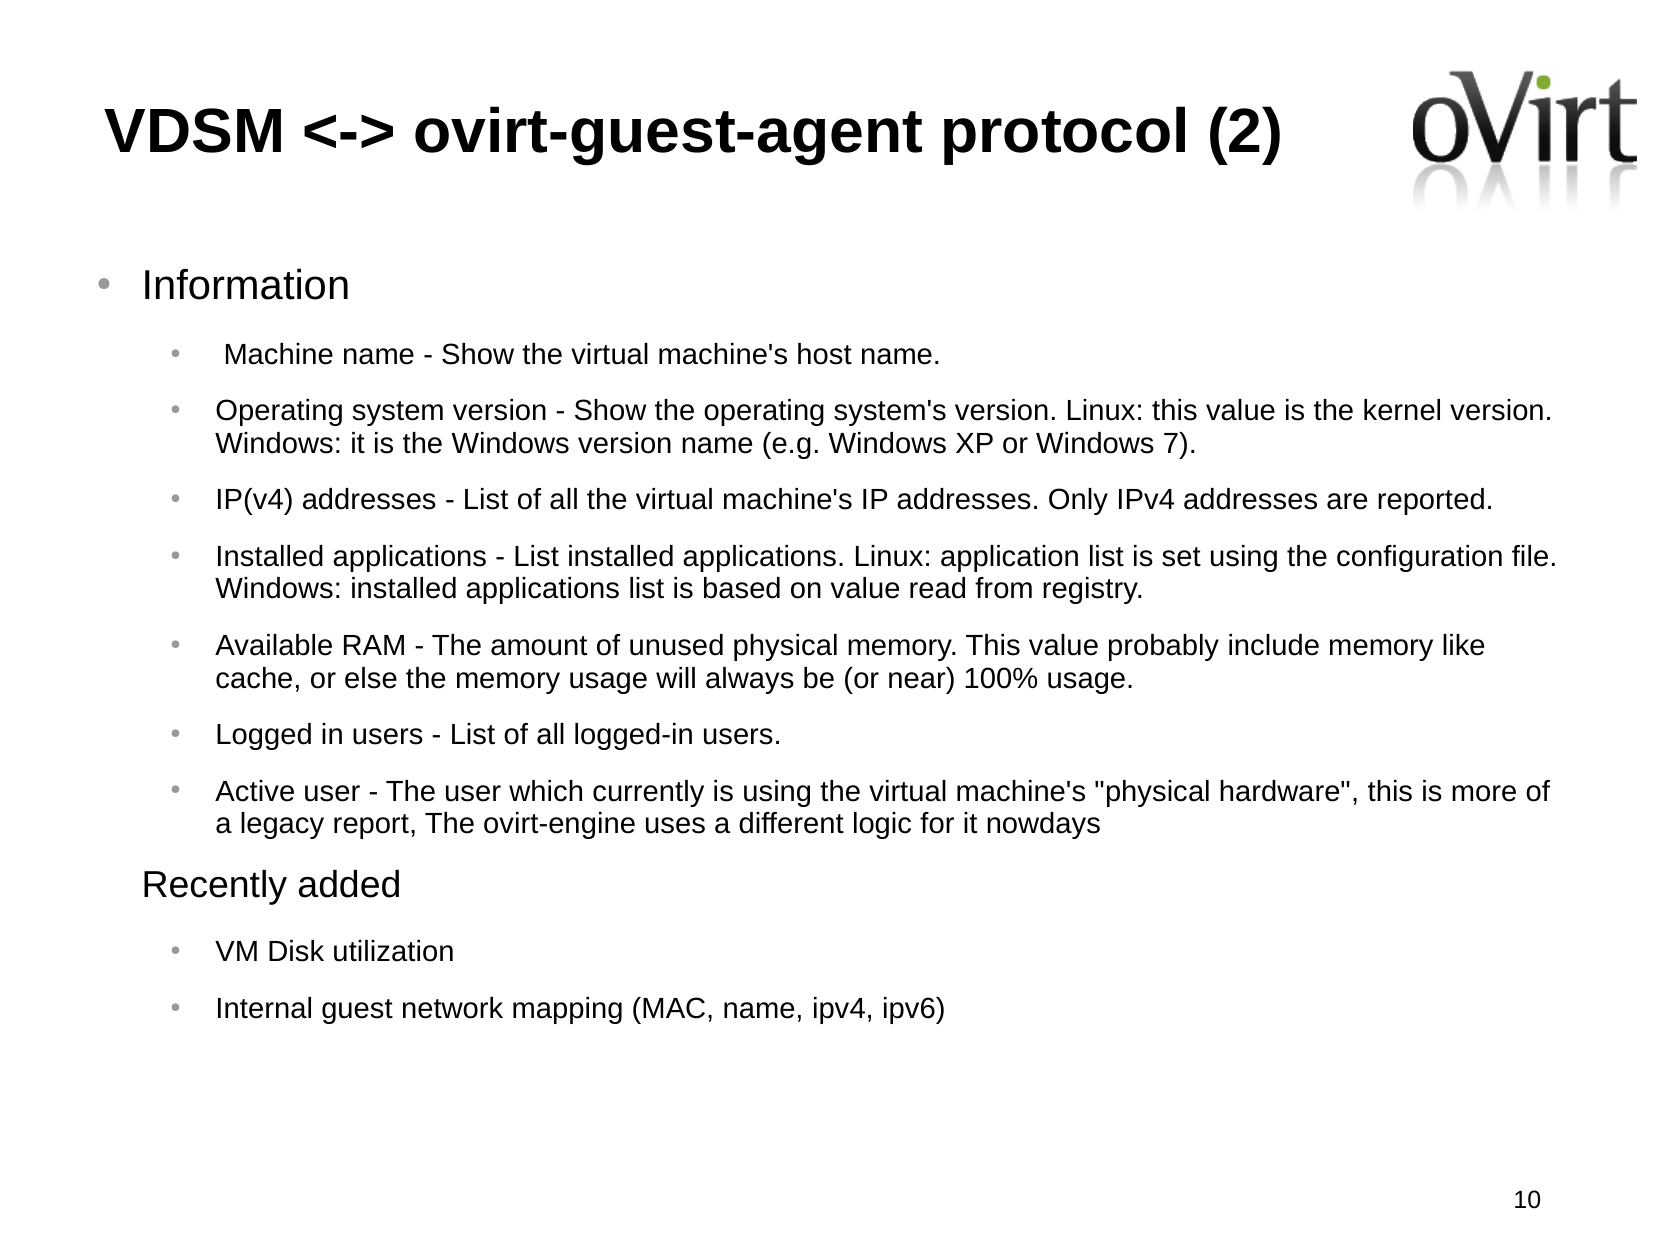

# VDSM <-> ovirt-guest-agent protocol (2)
Information
 Machine name - Show the virtual machine's host name.
Operating system version - Show the operating system's version. Linux: this value is the kernel version. Windows: it is the Windows version name (e.g. Windows XP or Windows 7).
IP(v4) addresses - List of all the virtual machine's IP addresses. Only IPv4 addresses are reported.
Installed applications - List installed applications. Linux: application list is set using the configuration file. Windows: installed applications list is based on value read from registry.
Available RAM - The amount of unused physical memory. This value probably include memory like cache, or else the memory usage will always be (or near) 100% usage.
Logged in users - List of all logged-in users.
Active user - The user which currently is using the virtual machine's "physical hardware", this is more of a legacy report, The ovirt-engine uses a different logic for it nowdays
Recently added
VM Disk utilization
Internal guest network mapping (MAC, name, ipv4, ipv6)